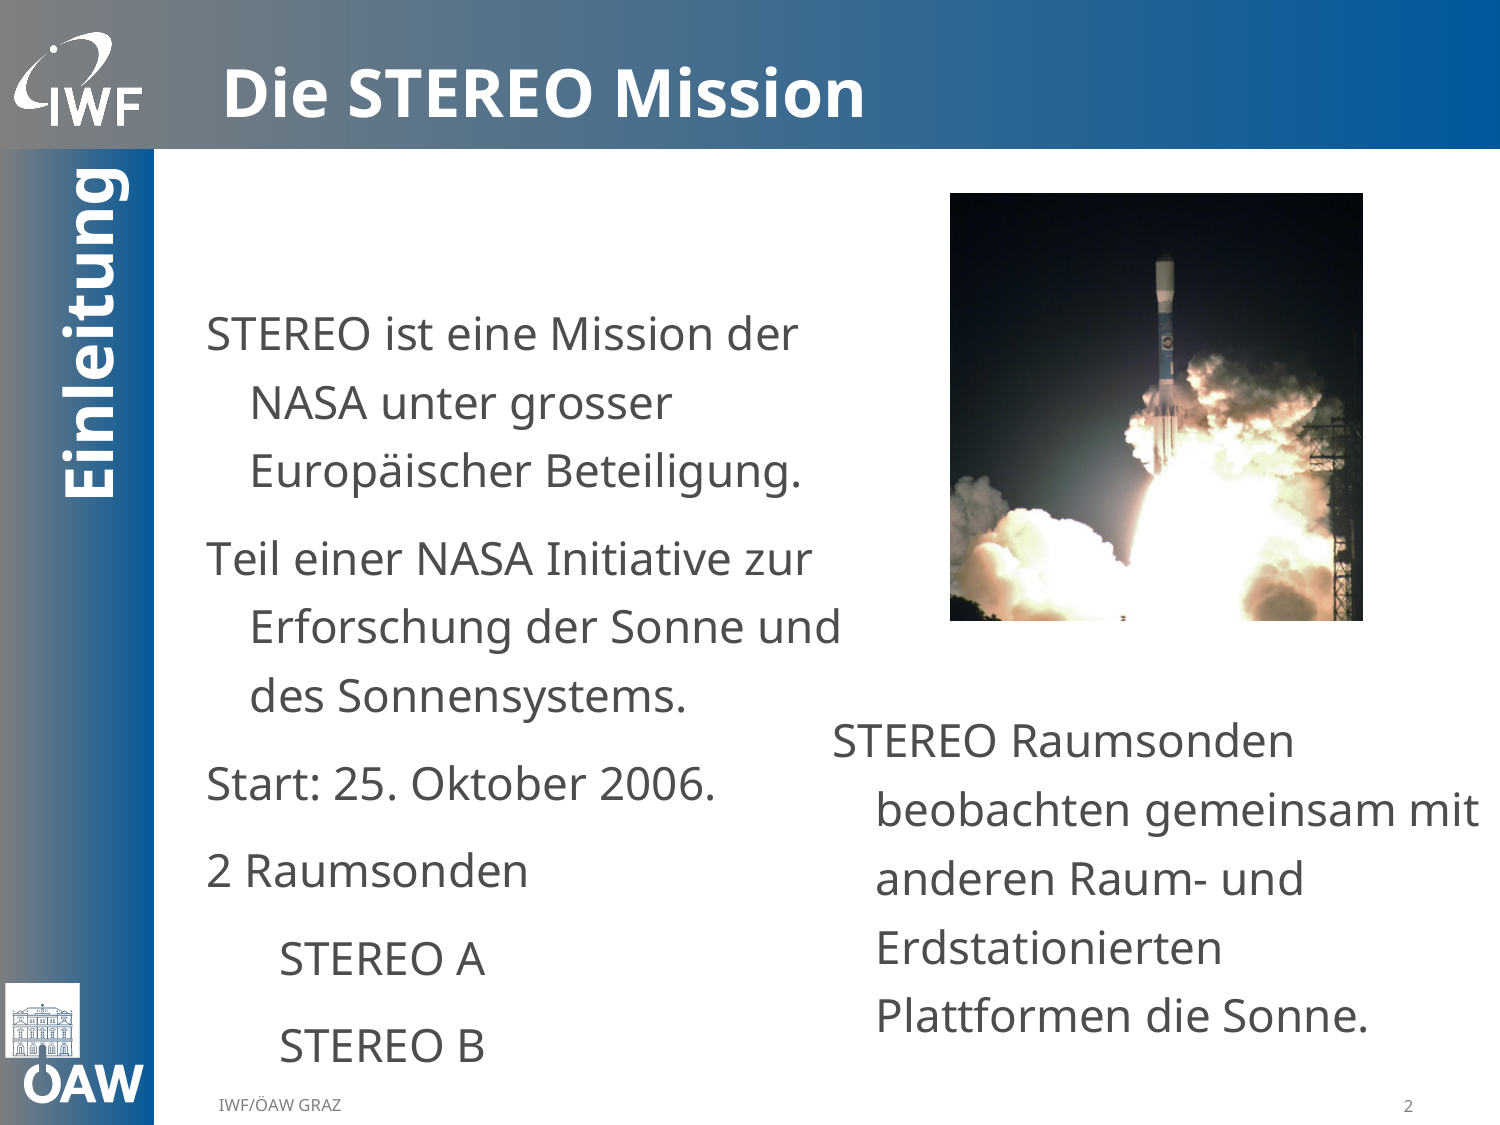

# Die STEREO Mission
STEREO ist eine Mission der NASA unter grosser Europäischer Beteiligung.
Teil einer NASA Initiative zur Erforschung der Sonne und des Sonnensystems.
Start: 25. Oktober 2006.
2 Raumsonden
STEREO A
STEREO B
Einleitung
STEREO Raumsonden beobachten gemeinsam mit anderen Raum- und Erdstationierten Plattformen die Sonne.
IWF/ÖAW GRAZ
2